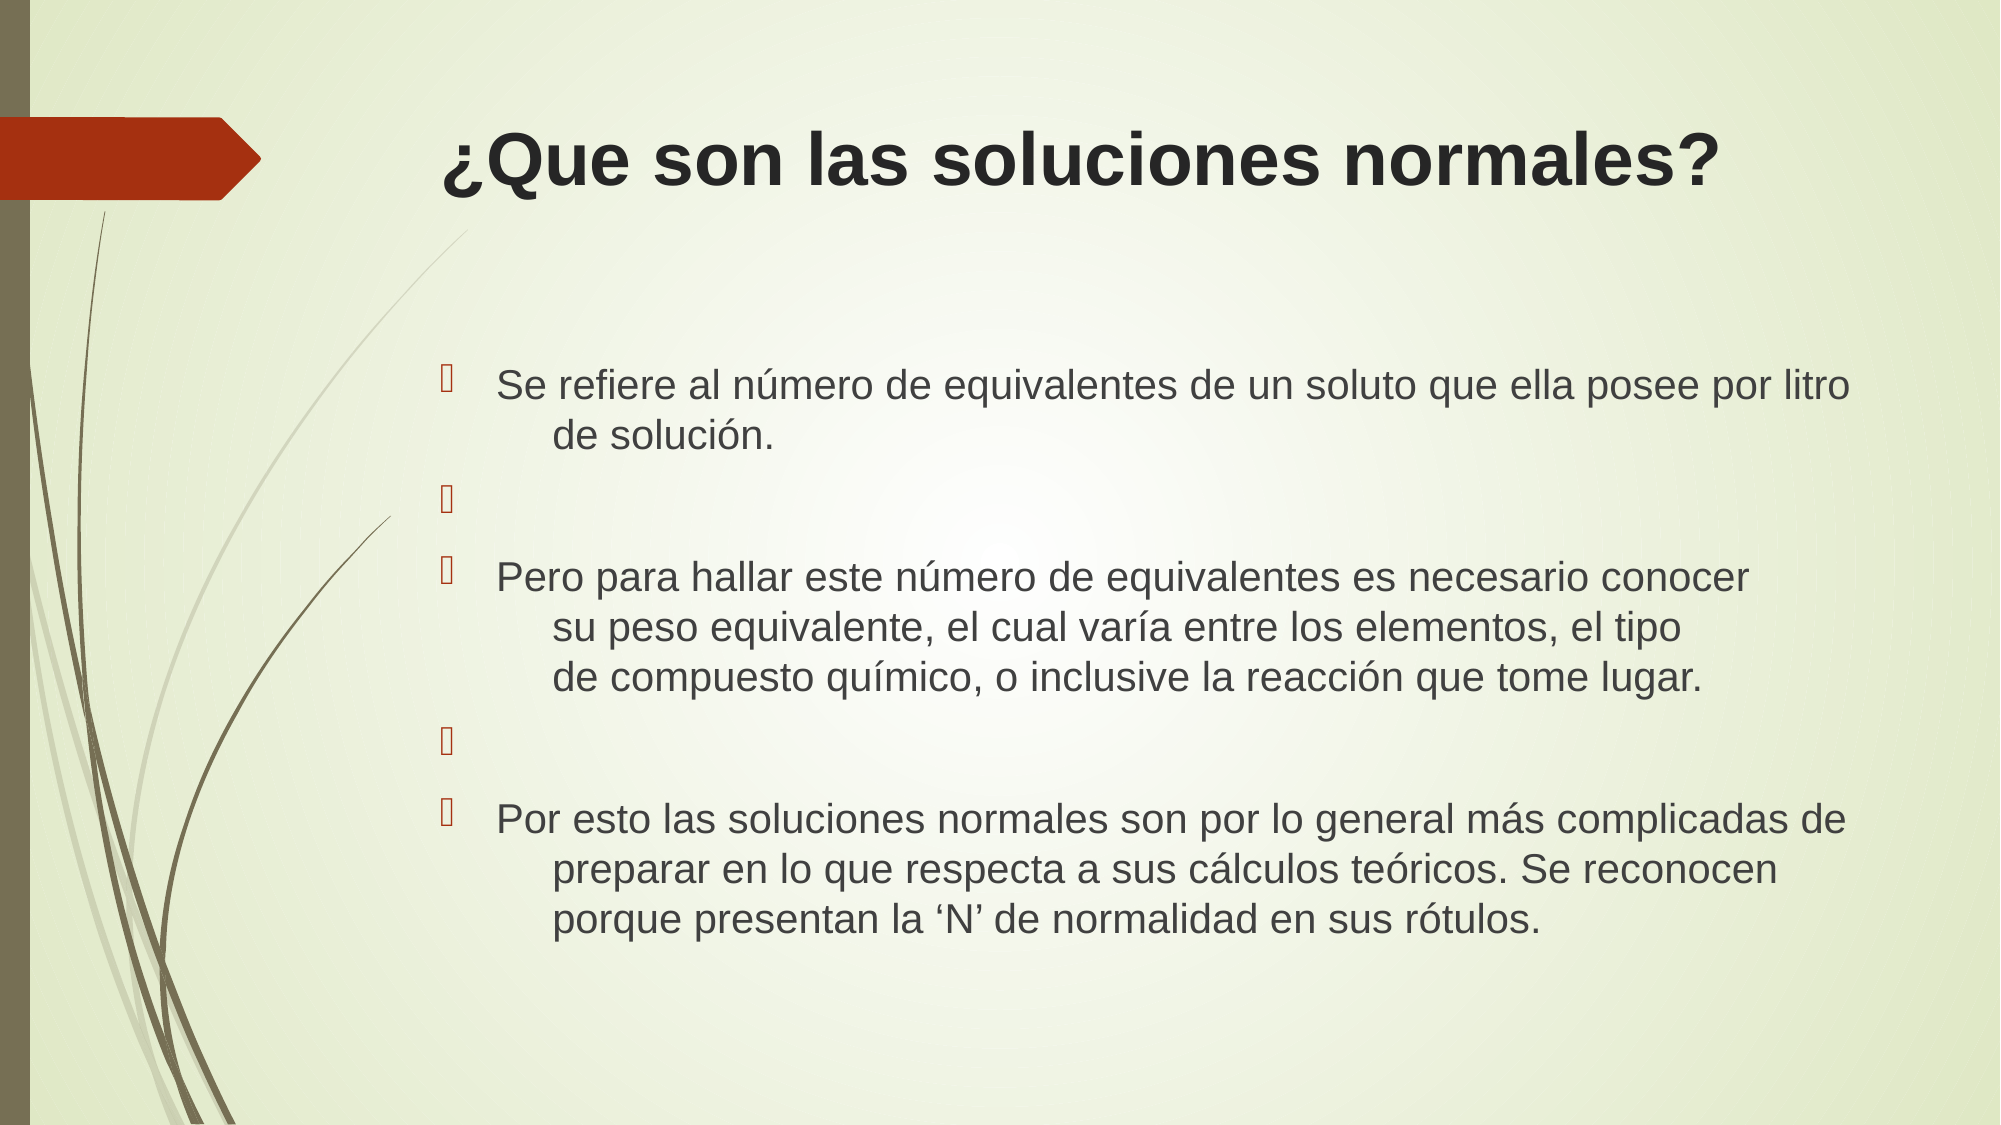

# ¿Que son las soluciones normales?
Se refiere al número de equivalentes de un soluto que ella posee por litro de solución.
Pero para hallar este número de equivalentes es necesario conocer su peso equivalente, el cual varía entre los elementos, el tipo de compuesto químico, o inclusive la reacción que tome lugar.
Por esto las soluciones normales son por lo general más complicadas de preparar en lo que respecta a sus cálculos teóricos. Se reconocen porque presentan la ‘N’ de normalidad en sus rótulos.